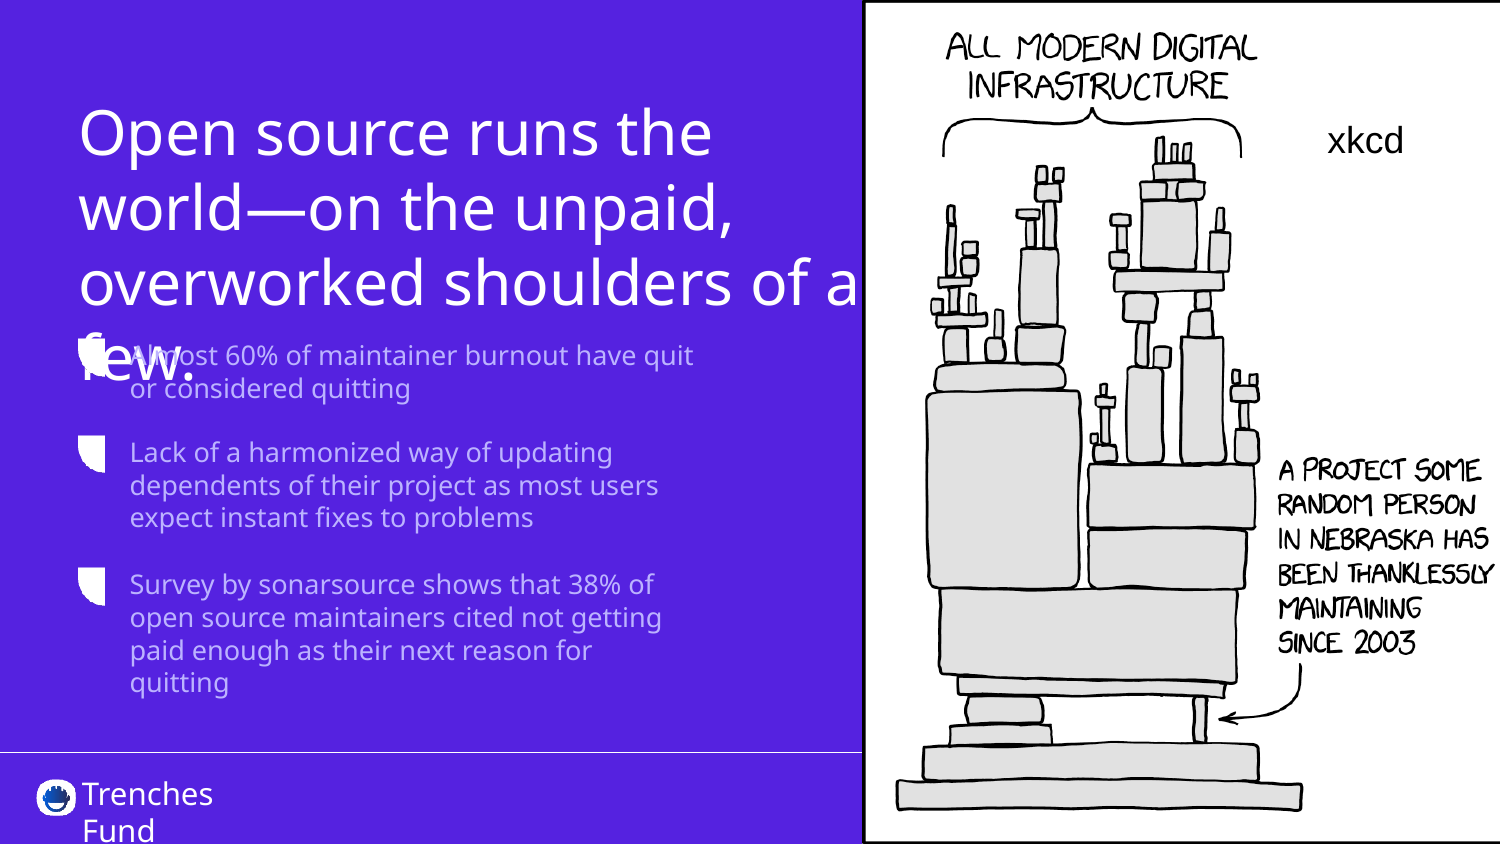

Open source runs the world—on the unpaid, overworked shoulders of a few.
xkcd
Almost 60% of maintainer burnout have quit or considered quitting
Lack of a harmonized way of updating dependents of their project as most users expect instant fixes to problems
Survey by sonarsource shows that 38% of open source maintainers cited not getting paid enough as their next reason for quitting
Trenches Fund
01